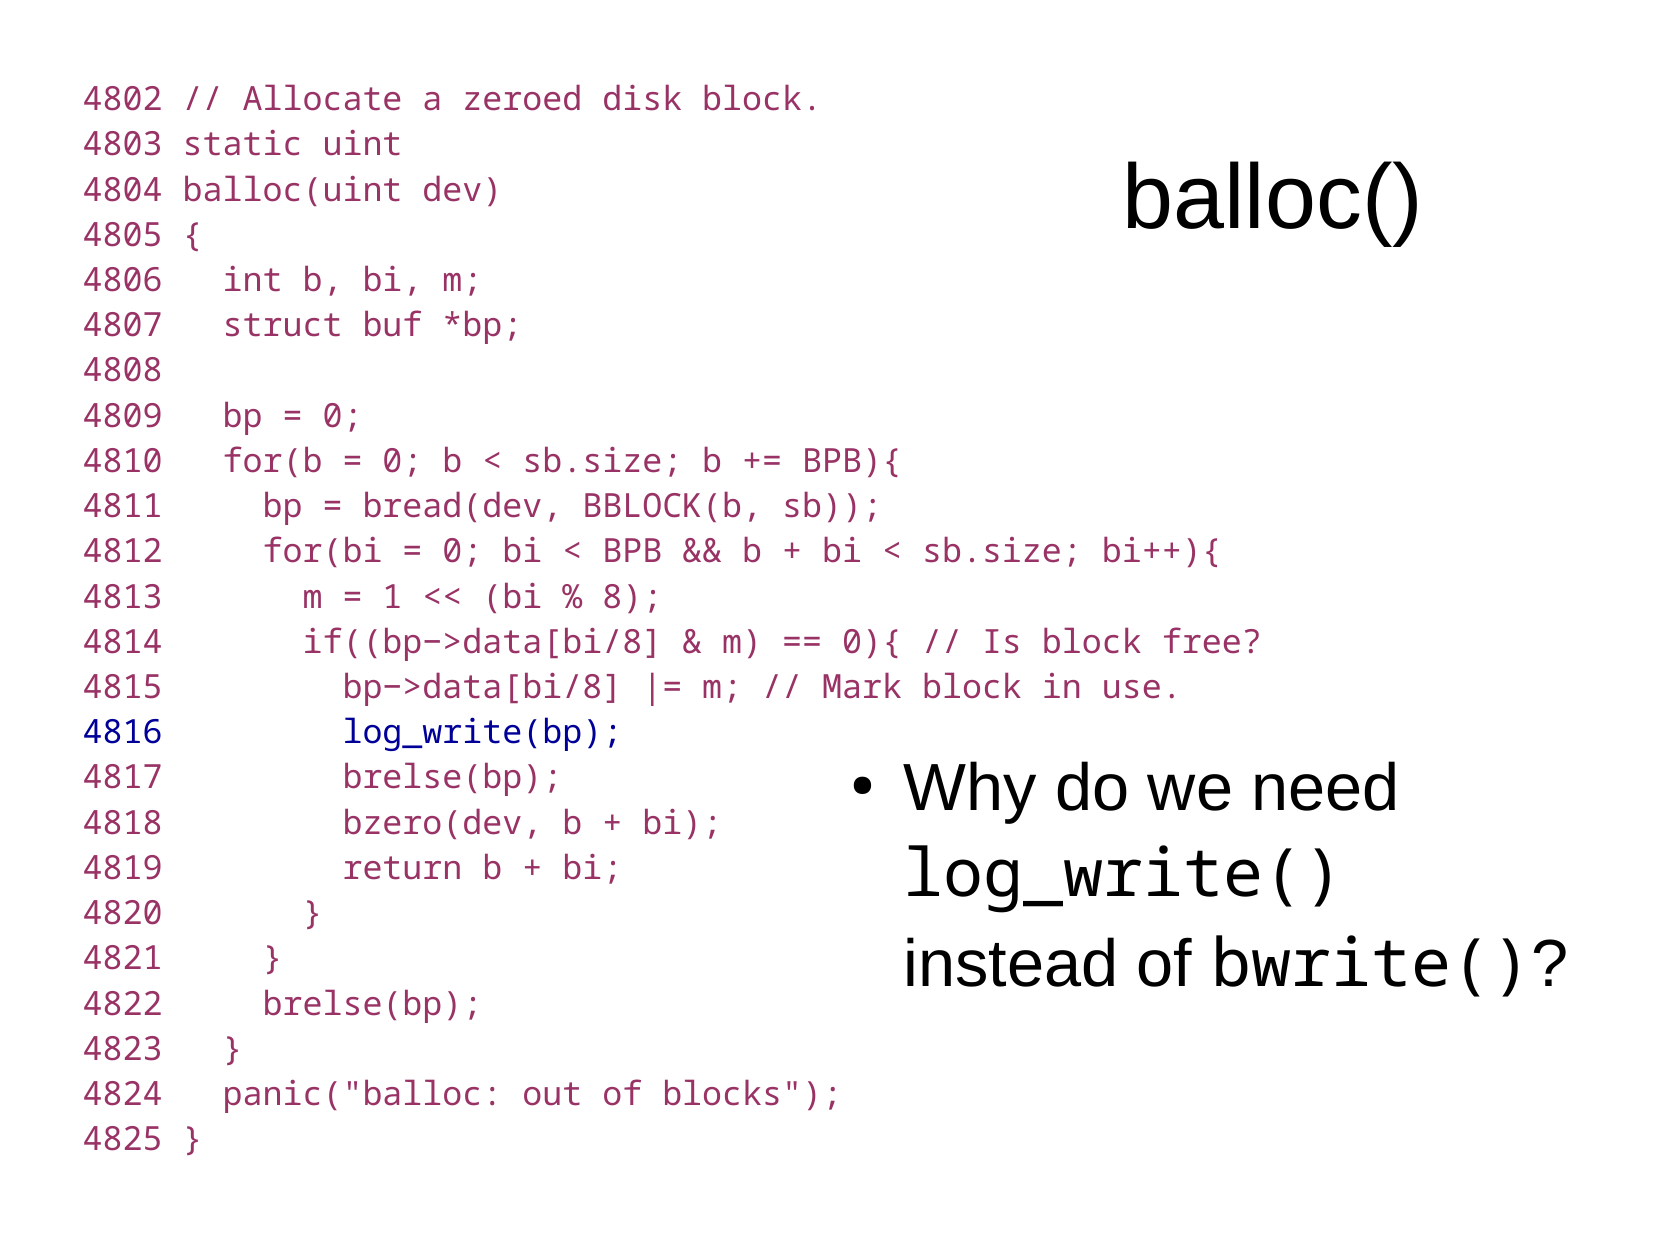

4802 // Allocate a zeroed disk block.
4803 static uint
4804 balloc(uint dev)
4805 {
4806 int b, bi, m;
4807 struct buf *bp;
4808
4809 bp = 0;
4810 for(b = 0; b < sb.size; b += BPB){
4811 bp = bread(dev, BBLOCK(b, sb));
4812 for(bi = 0; bi < BPB && b + bi < sb.size; bi++){
4813 m = 1 << (bi % 8);
4814 if((bp−>data[bi/8] & m) == 0){ // Is block free?
4815 bp−>data[bi/8] |= m; // Mark block in use.
4816 log_write(bp);
4817 brelse(bp);
4818 bzero(dev, b + bi);
4819 return b + bi;
4820 }
4821 }
4822 brelse(bp);
4823 }
4824 panic("balloc: out of blocks");
4825 }
# balloc()
Why do we need log_write() instead of bwrite()?